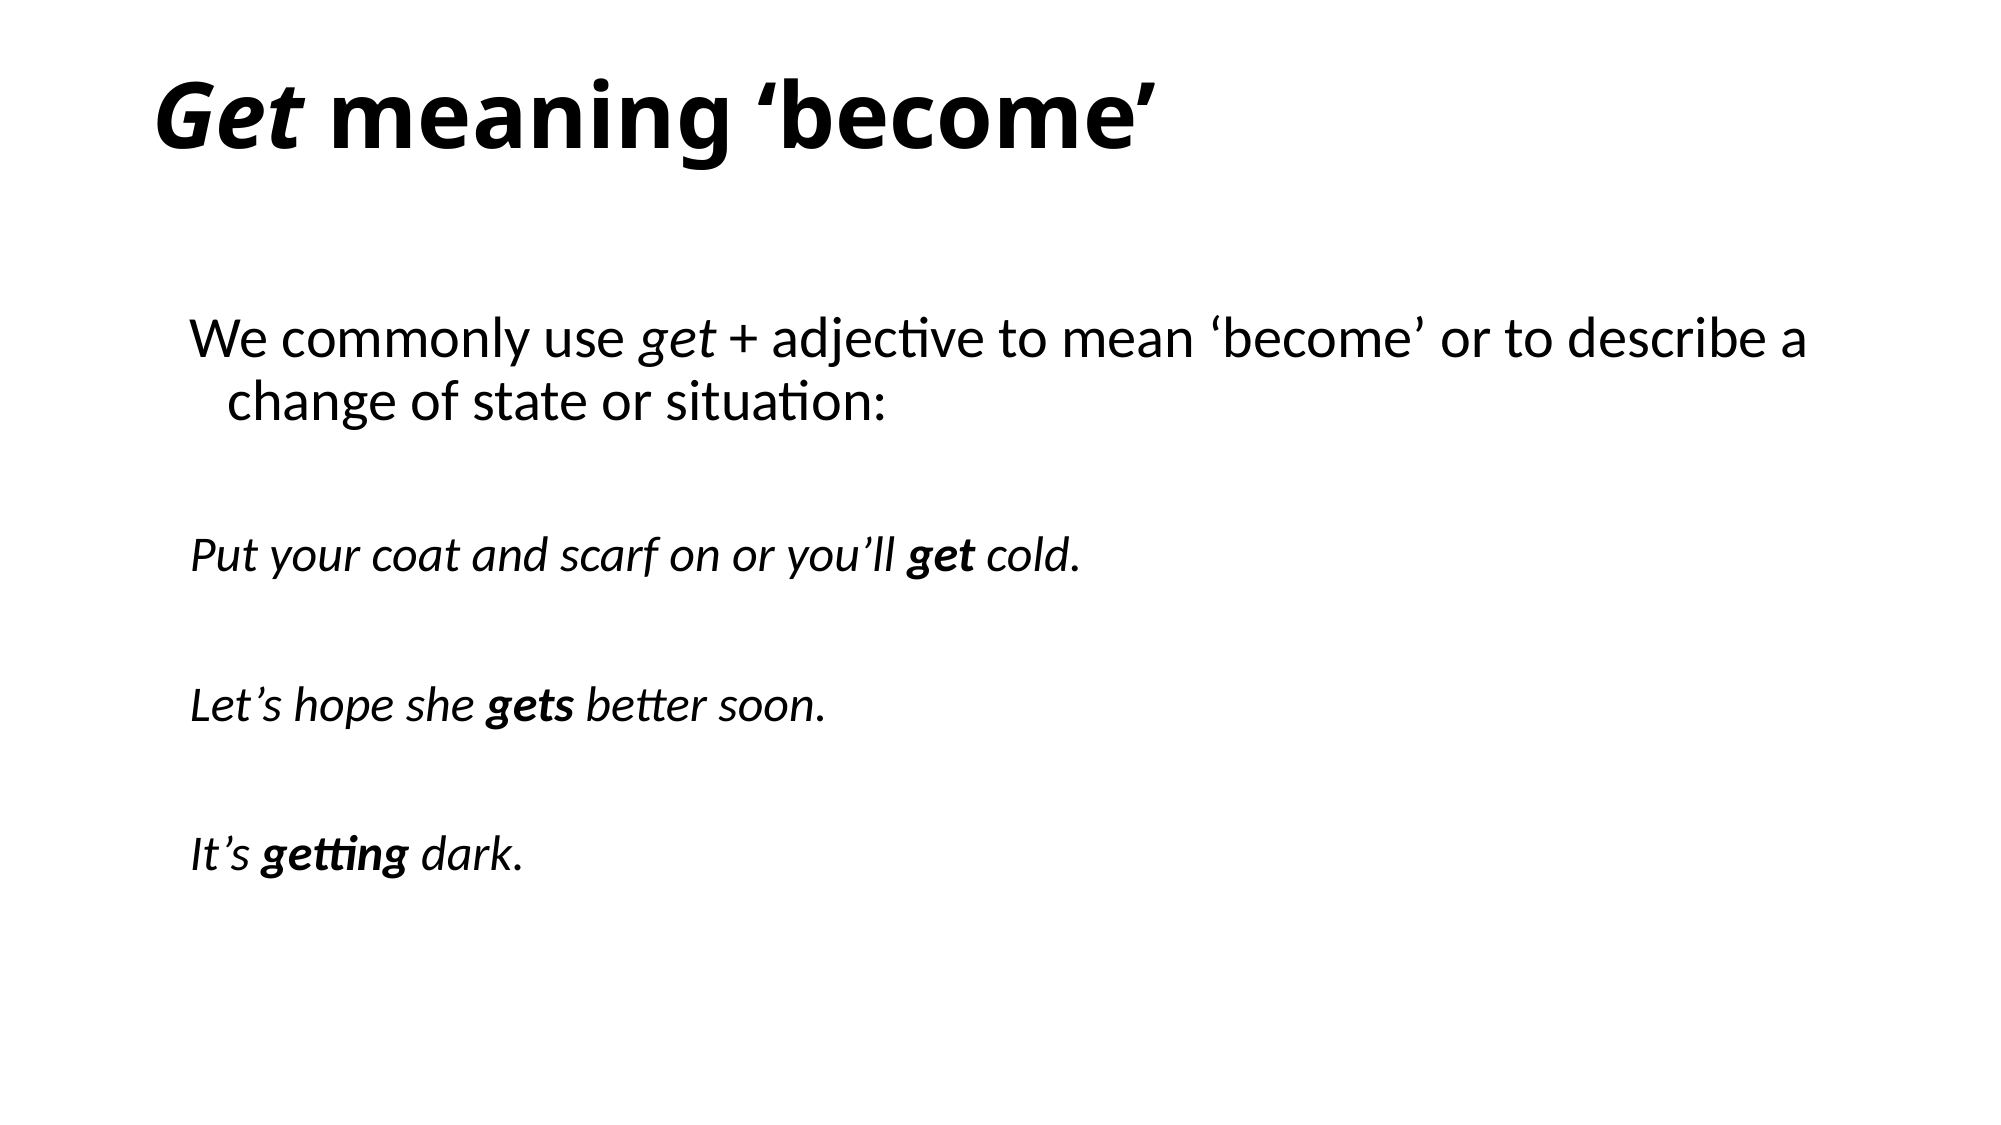

# Get meaning ‘become’
We commonly use get + adjective to mean ‘become’ or to describe a change of state or situation:
Put your coat and scarf on or you’ll get cold.
Let’s hope she gets better soon.
It’s getting dark.